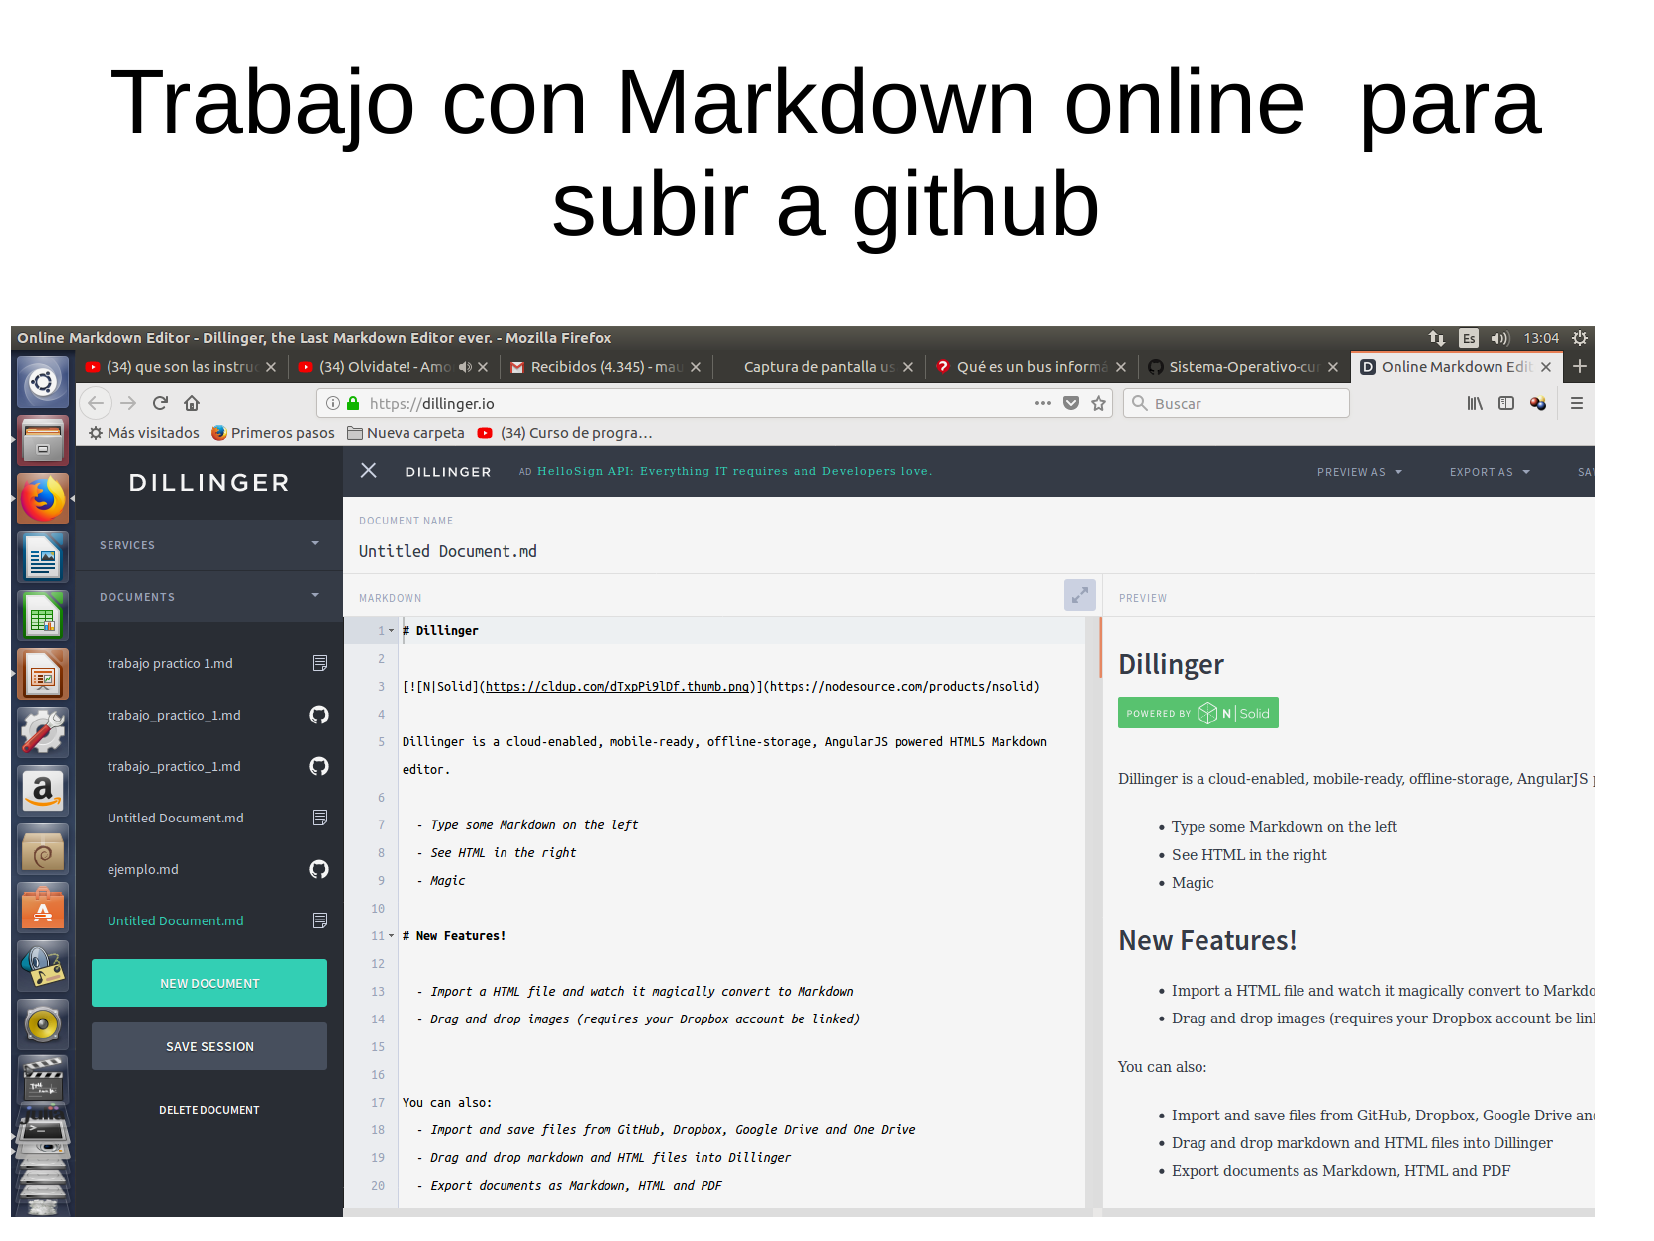

# Trabajo con Markdown online para subir a github